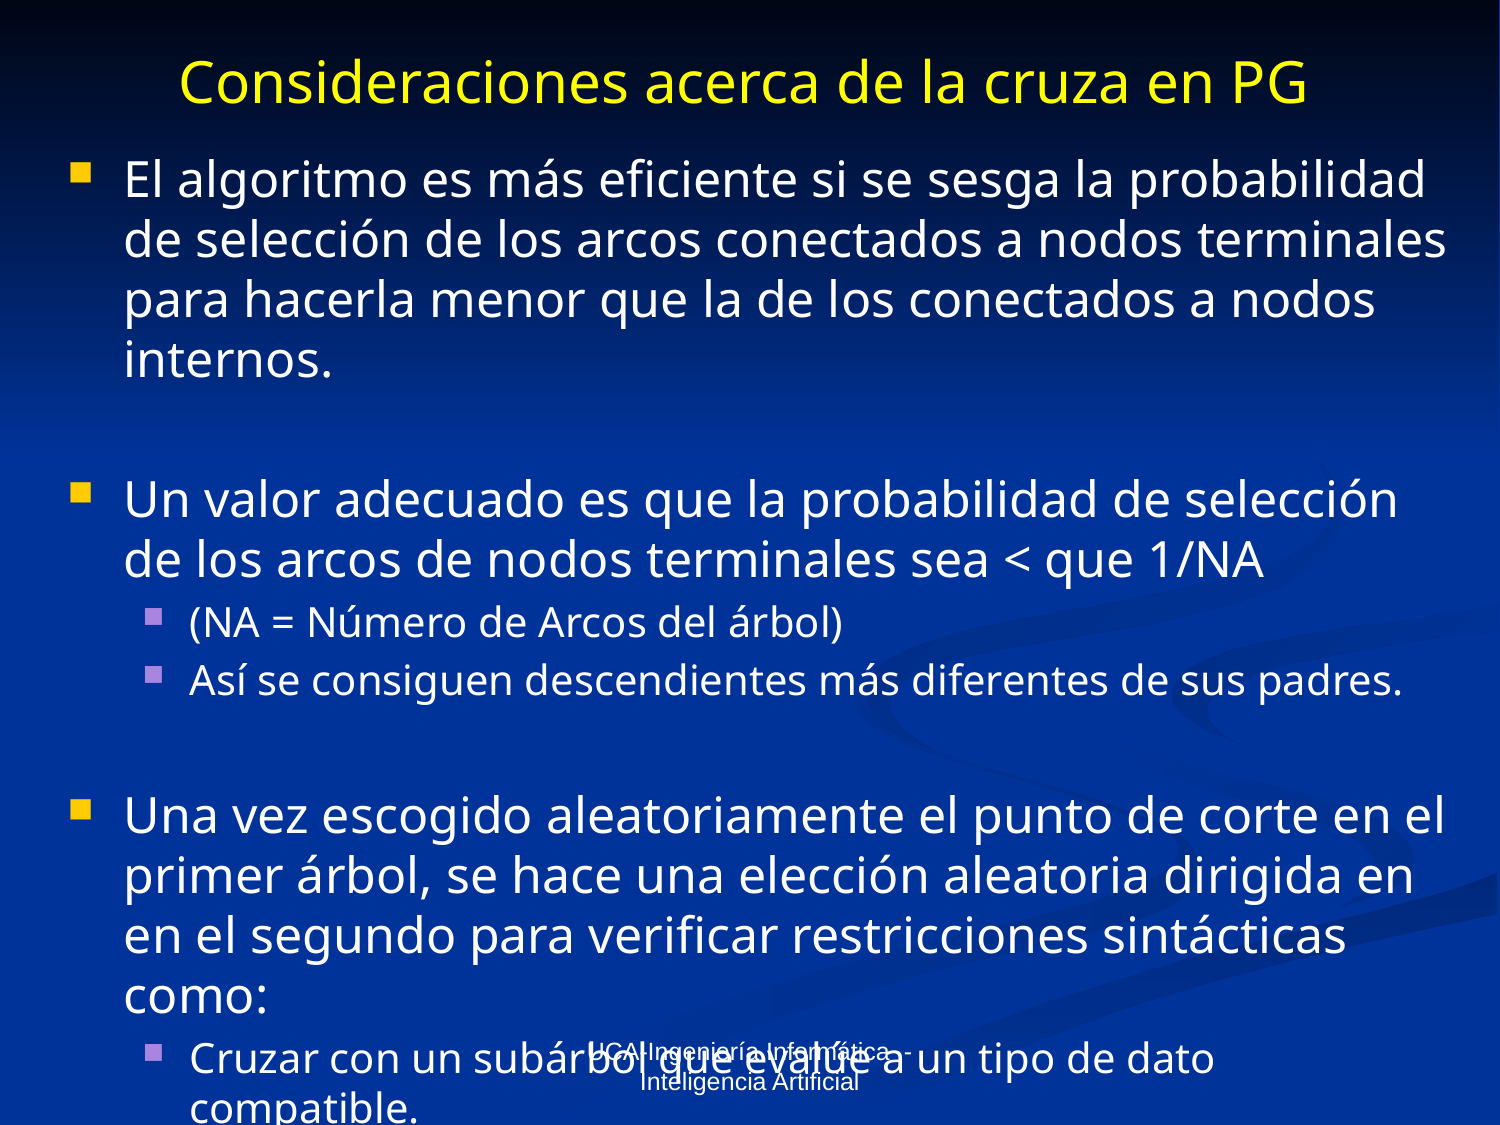

# Consideraciones acerca de la cruza en PG
El algoritmo es más eficiente si se sesga la probabilidad de selección de los arcos conectados a nodos terminales para hacerla menor que la de los conectados a nodos internos.
Un valor adecuado es que la probabilidad de selección de los arcos de nodos terminales sea < que 1/NA
(NA = Número de Arcos del árbol)
Así se consiguen descendientes más diferentes de sus padres.
Una vez escogido aleatoriamente el punto de corte en el primer árbol, se hace una elección aleatoria dirigida en en el segundo para verificar restricciones sintácticas como:
Cruzar con un subárbol que evalúe a un tipo de dato compatible.
Cruzar con un subárbol de tamaño adecuado.
UCA-Ingeniería Informática - Inteligencia Artificial